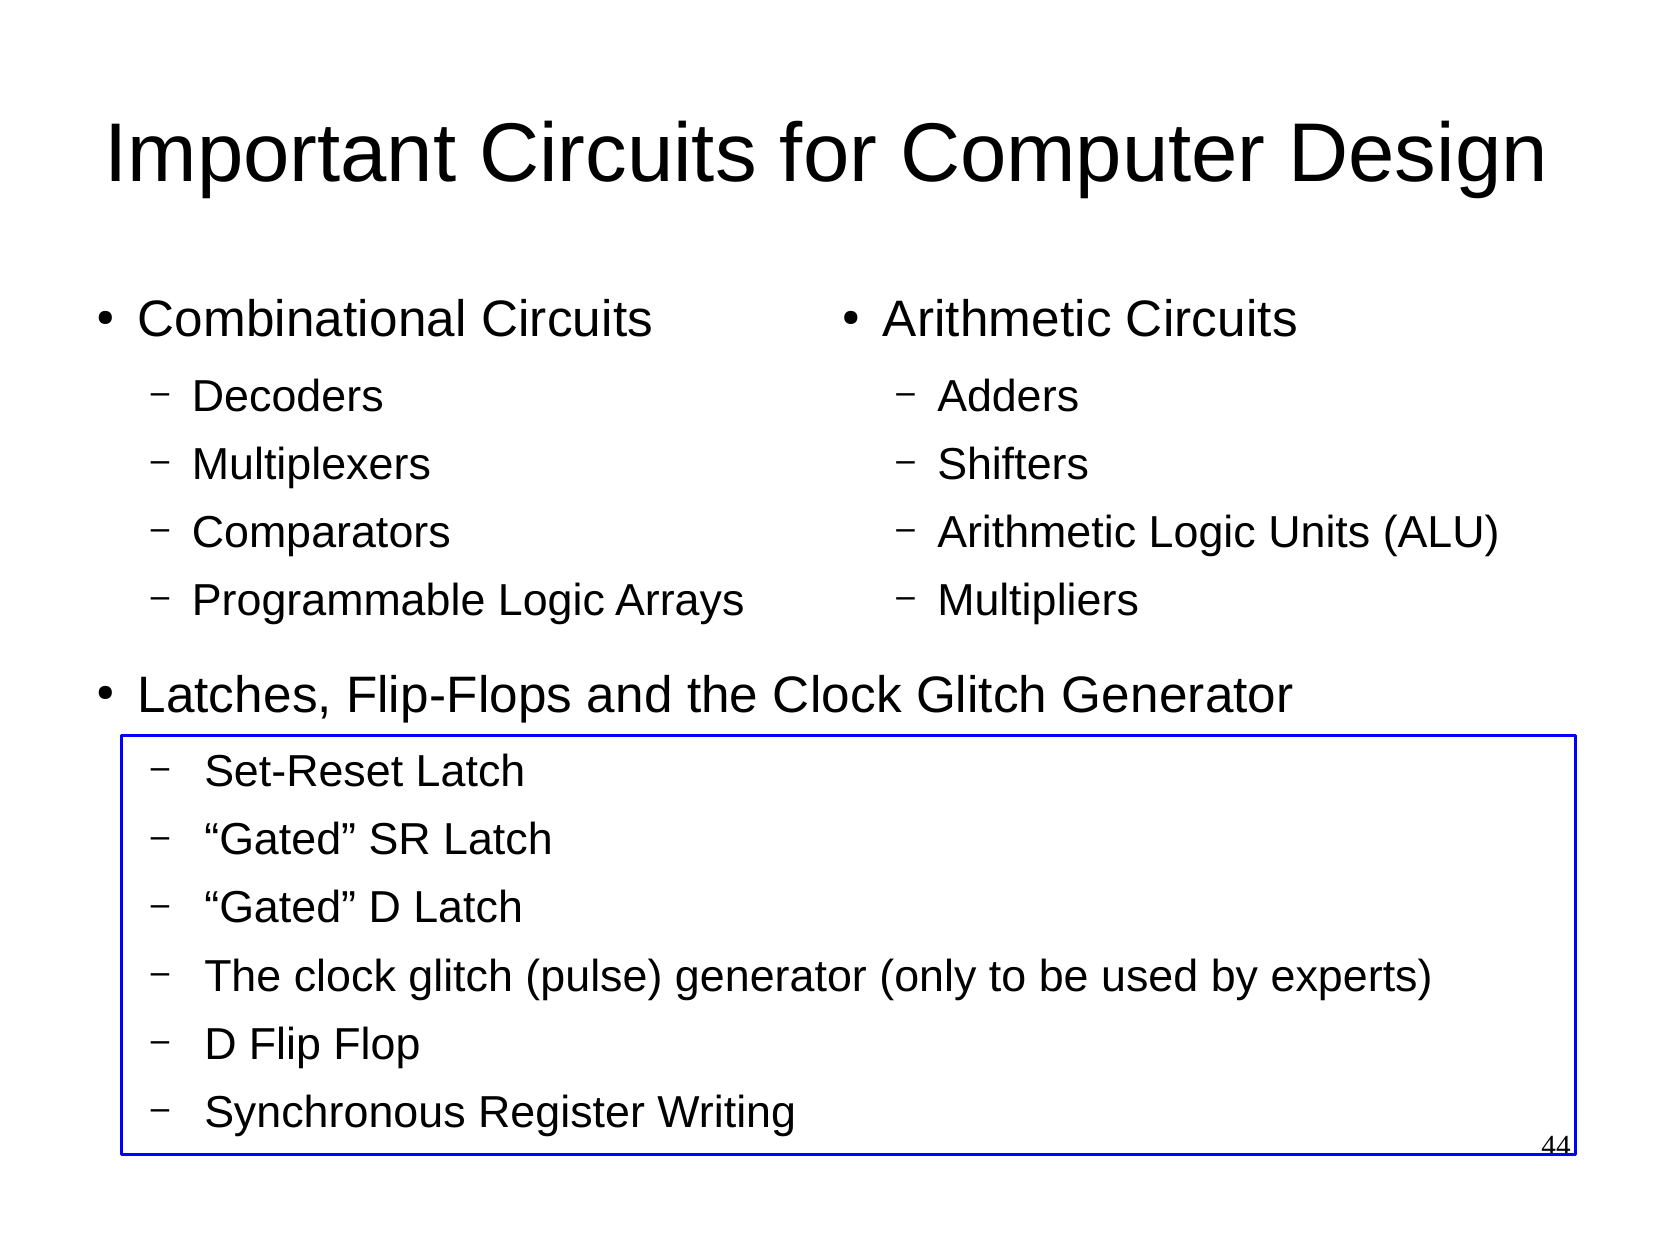

# Important Circuits for Computer Design
Combinational Circuits
Decoders
Multiplexers
Comparators
Programmable Logic Arrays
Arithmetic Circuits
Adders
Shifters
Arithmetic Logic Units (ALU)
Multipliers
Latches, Flip-Flops and the Clock Glitch Generator
 Set-Reset Latch
 “Gated” SR Latch
 “Gated” D Latch
 The clock glitch (pulse) generator (only to be used by experts)
 D Flip Flop
 Synchronous Register Writing
44